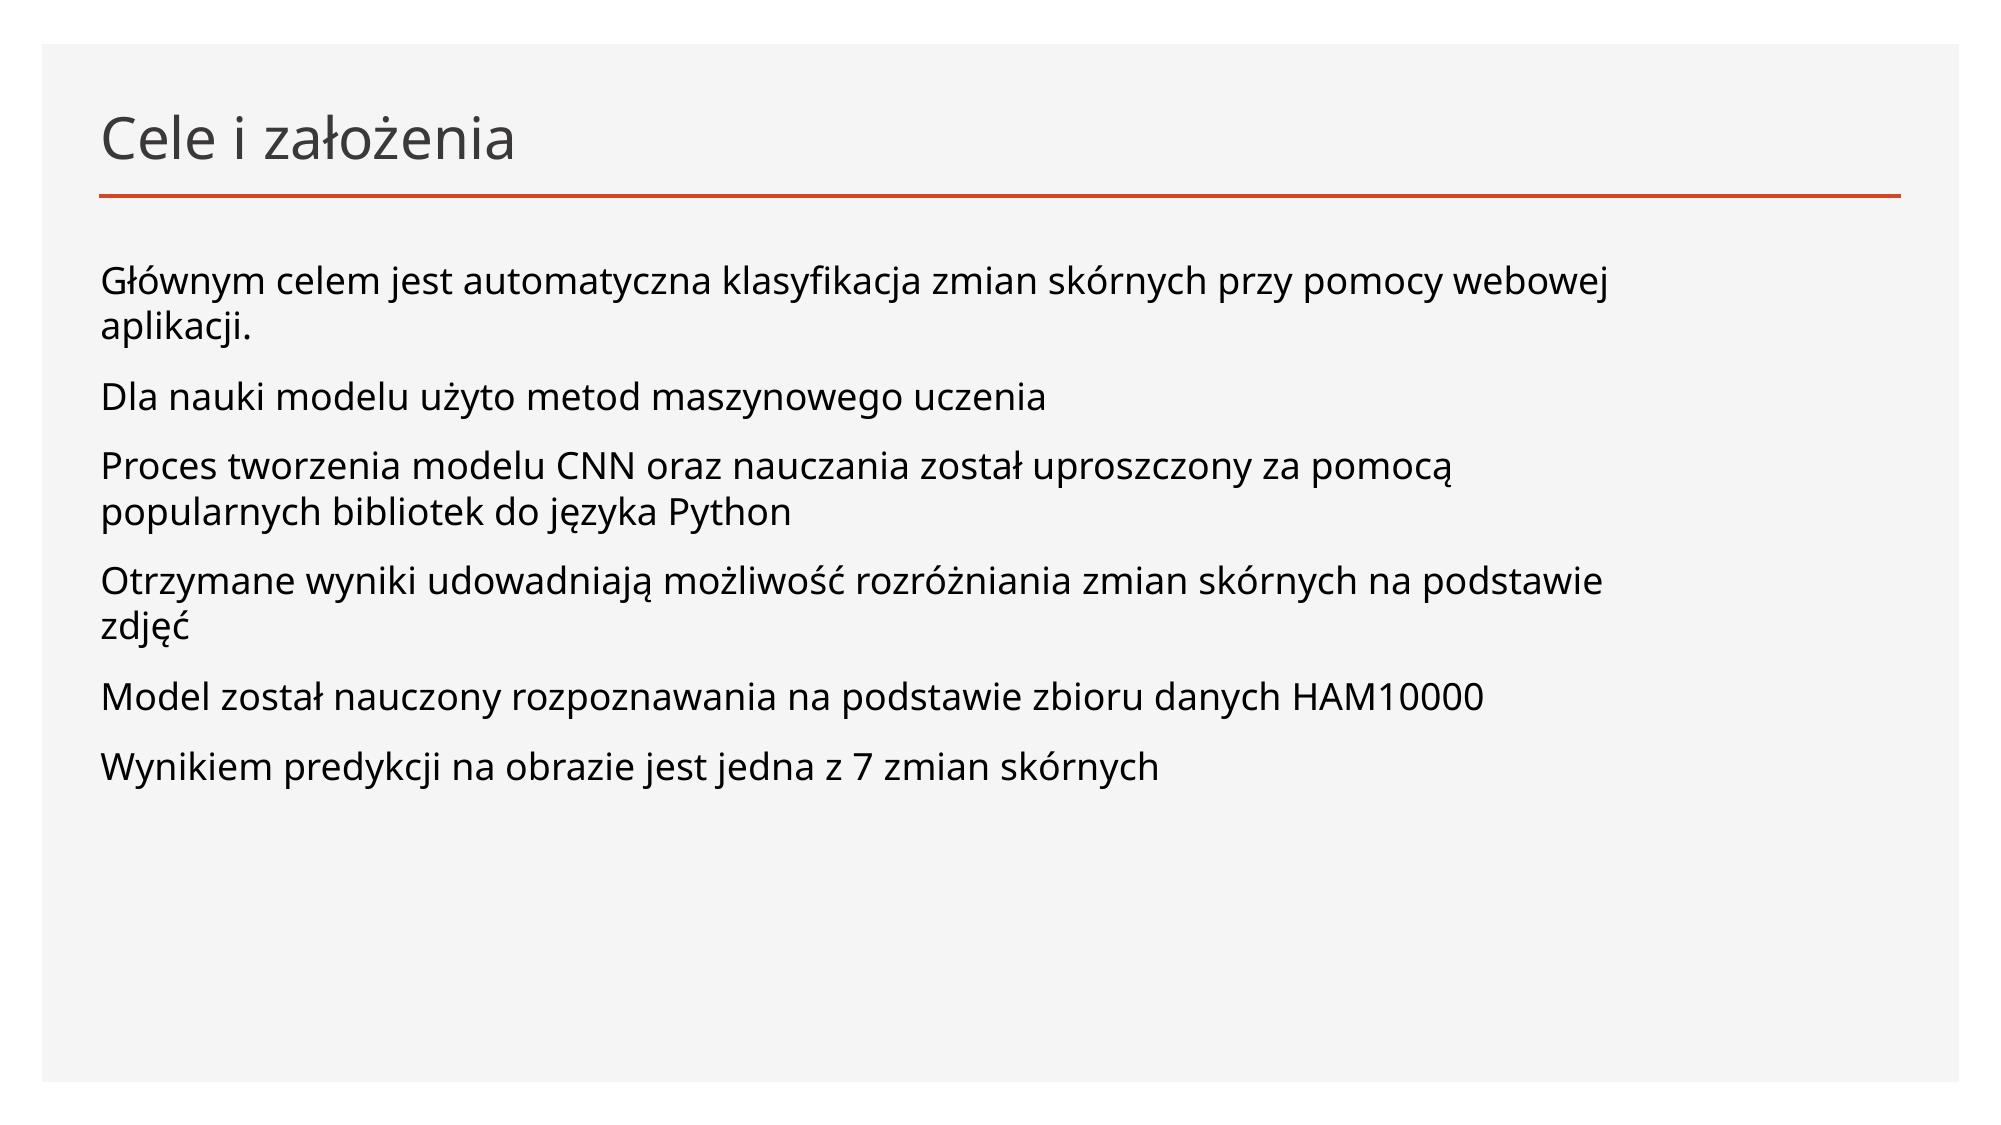

# Cele i założenia
Głównym celem jest automatyczna klasyfikacja zmian skórnych przy pomocy webowej aplikacji.
Dla nauki modelu użyto metod maszynowego uczenia
Proces tworzenia modelu CNN oraz nauczania został uproszczony za pomocą popularnych bibliotek do języka Python
Otrzymane wyniki udowadniają możliwość rozróżniania zmian skórnych na podstawie zdjęć
Model został nauczony rozpoznawania na podstawie zbioru danych HAM10000
Wynikiem predykcji na obrazie jest jedna z 7 zmian skórnych